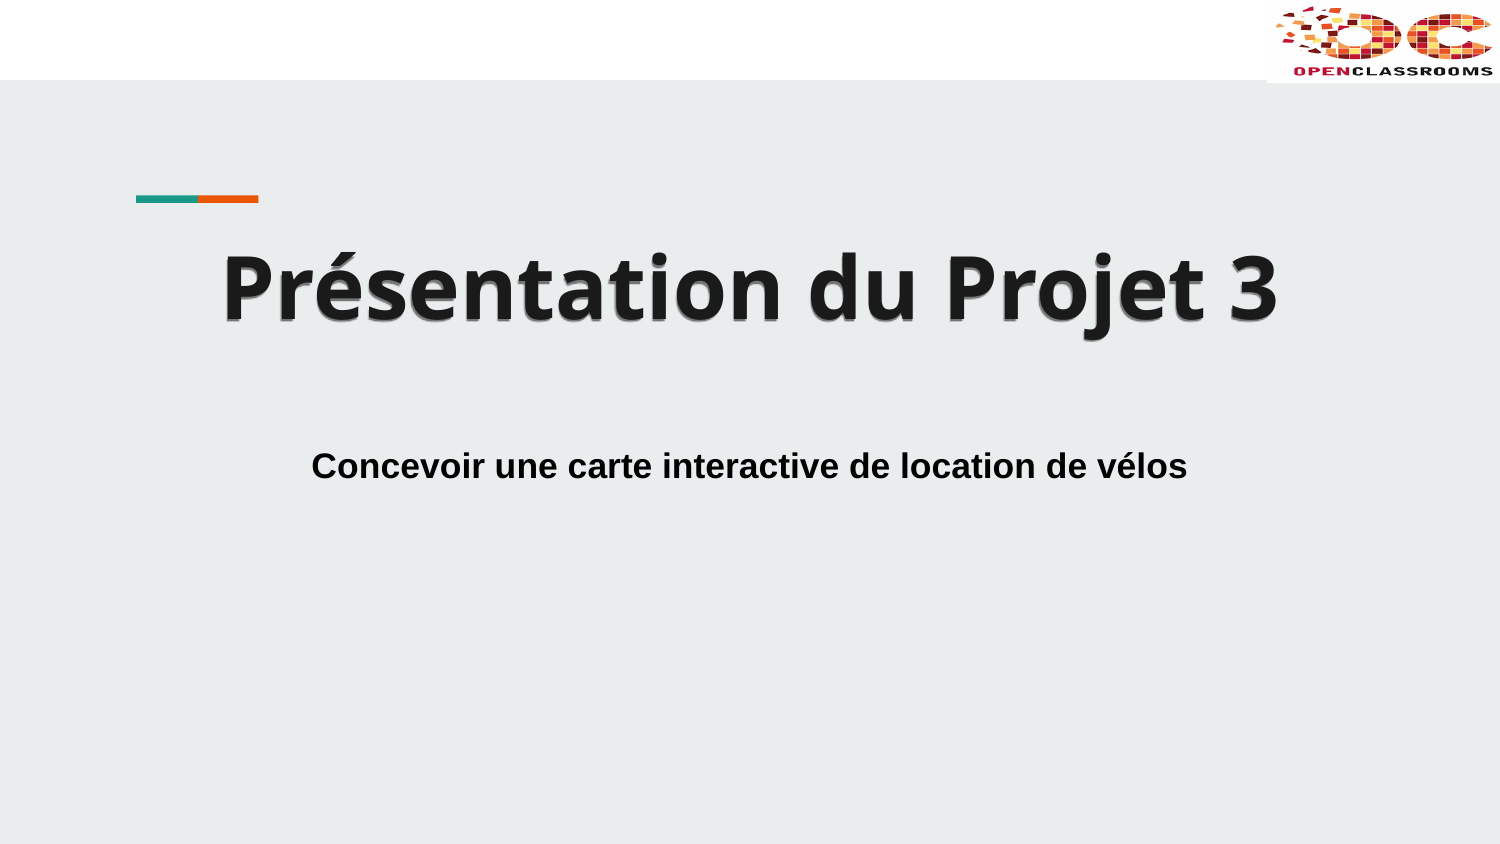

# Présentation du Projet 3
Concevoir une carte interactive de location de vélos